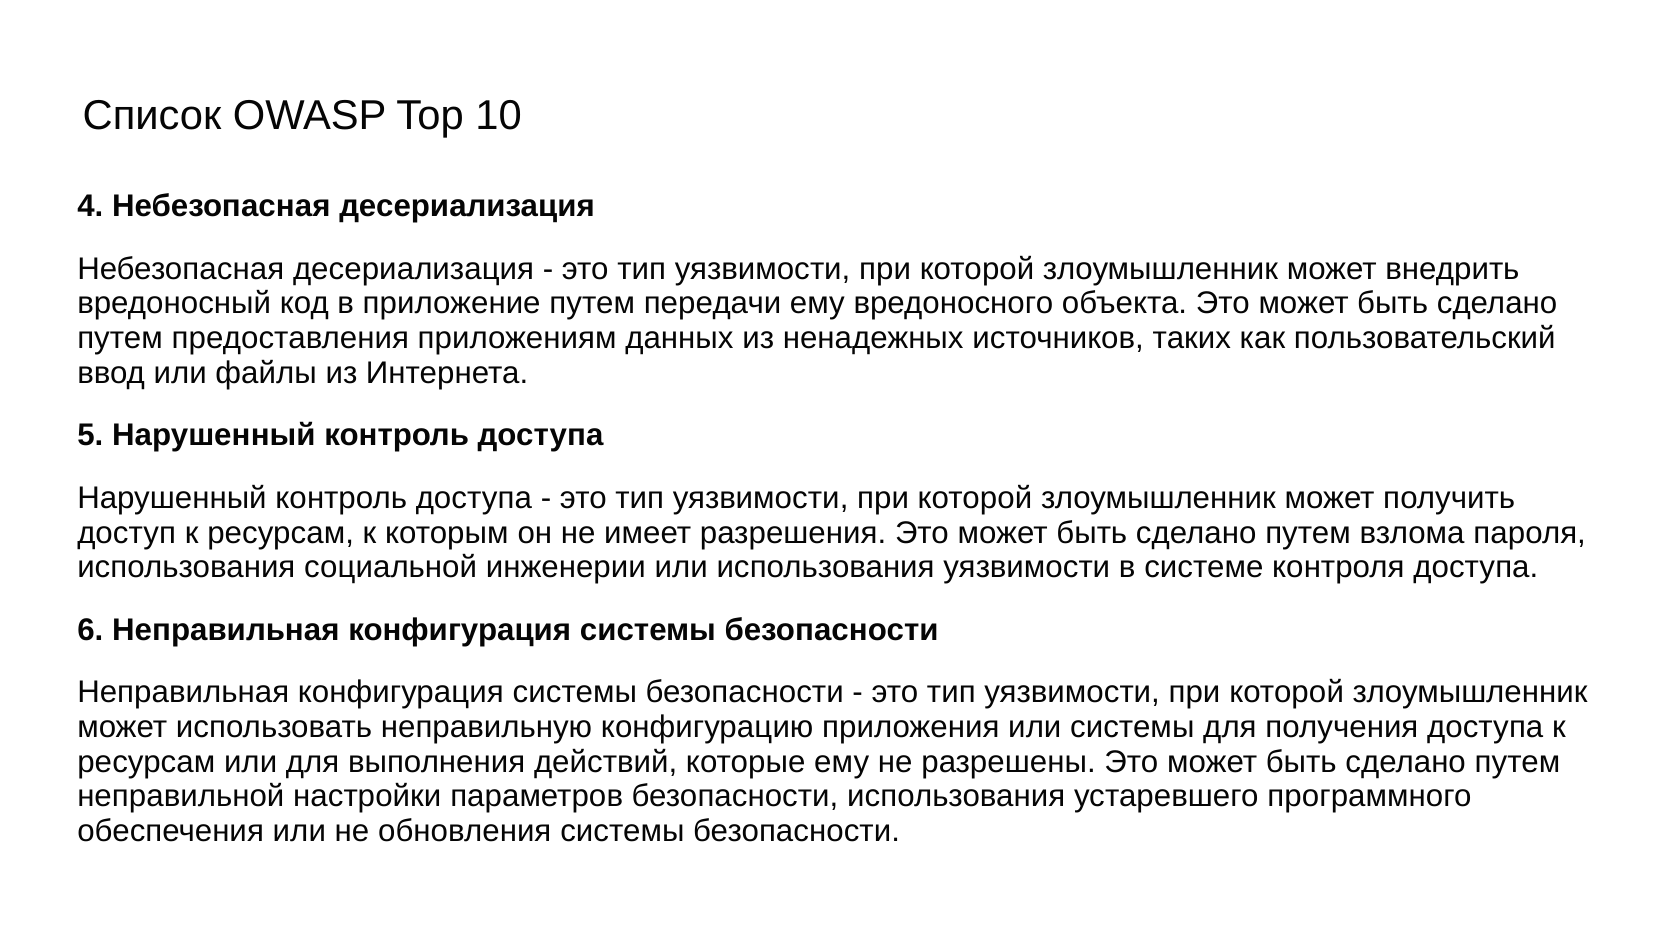

# Список OWASP Top 10
4. Небезопасная десериализация
Небезопасная десериализация - это тип уязвимости, при которой злоумышленник может внедрить вредоносный код в приложение путем передачи ему вредоносного объекта. Это может быть сделано путем предоставления приложениям данных из ненадежных источников, таких как пользовательский ввод или файлы из Интернета.
5. Нарушенный контроль доступа
Нарушенный контроль доступа - это тип уязвимости, при которой злоумышленник может получить доступ к ресурсам, к которым он не имеет разрешения. Это может быть сделано путем взлома пароля, использования социальной инженерии или использования уязвимости в системе контроля доступа.
6. Неправильная конфигурация системы безопасности
Неправильная конфигурация системы безопасности - это тип уязвимости, при которой злоумышленник может использовать неправильную конфигурацию приложения или системы для получения доступа к ресурсам или для выполнения действий, которые ему не разрешены. Это может быть сделано путем неправильной настройки параметров безопасности, использования устаревшего программного обеспечения или не обновления системы безопасности.